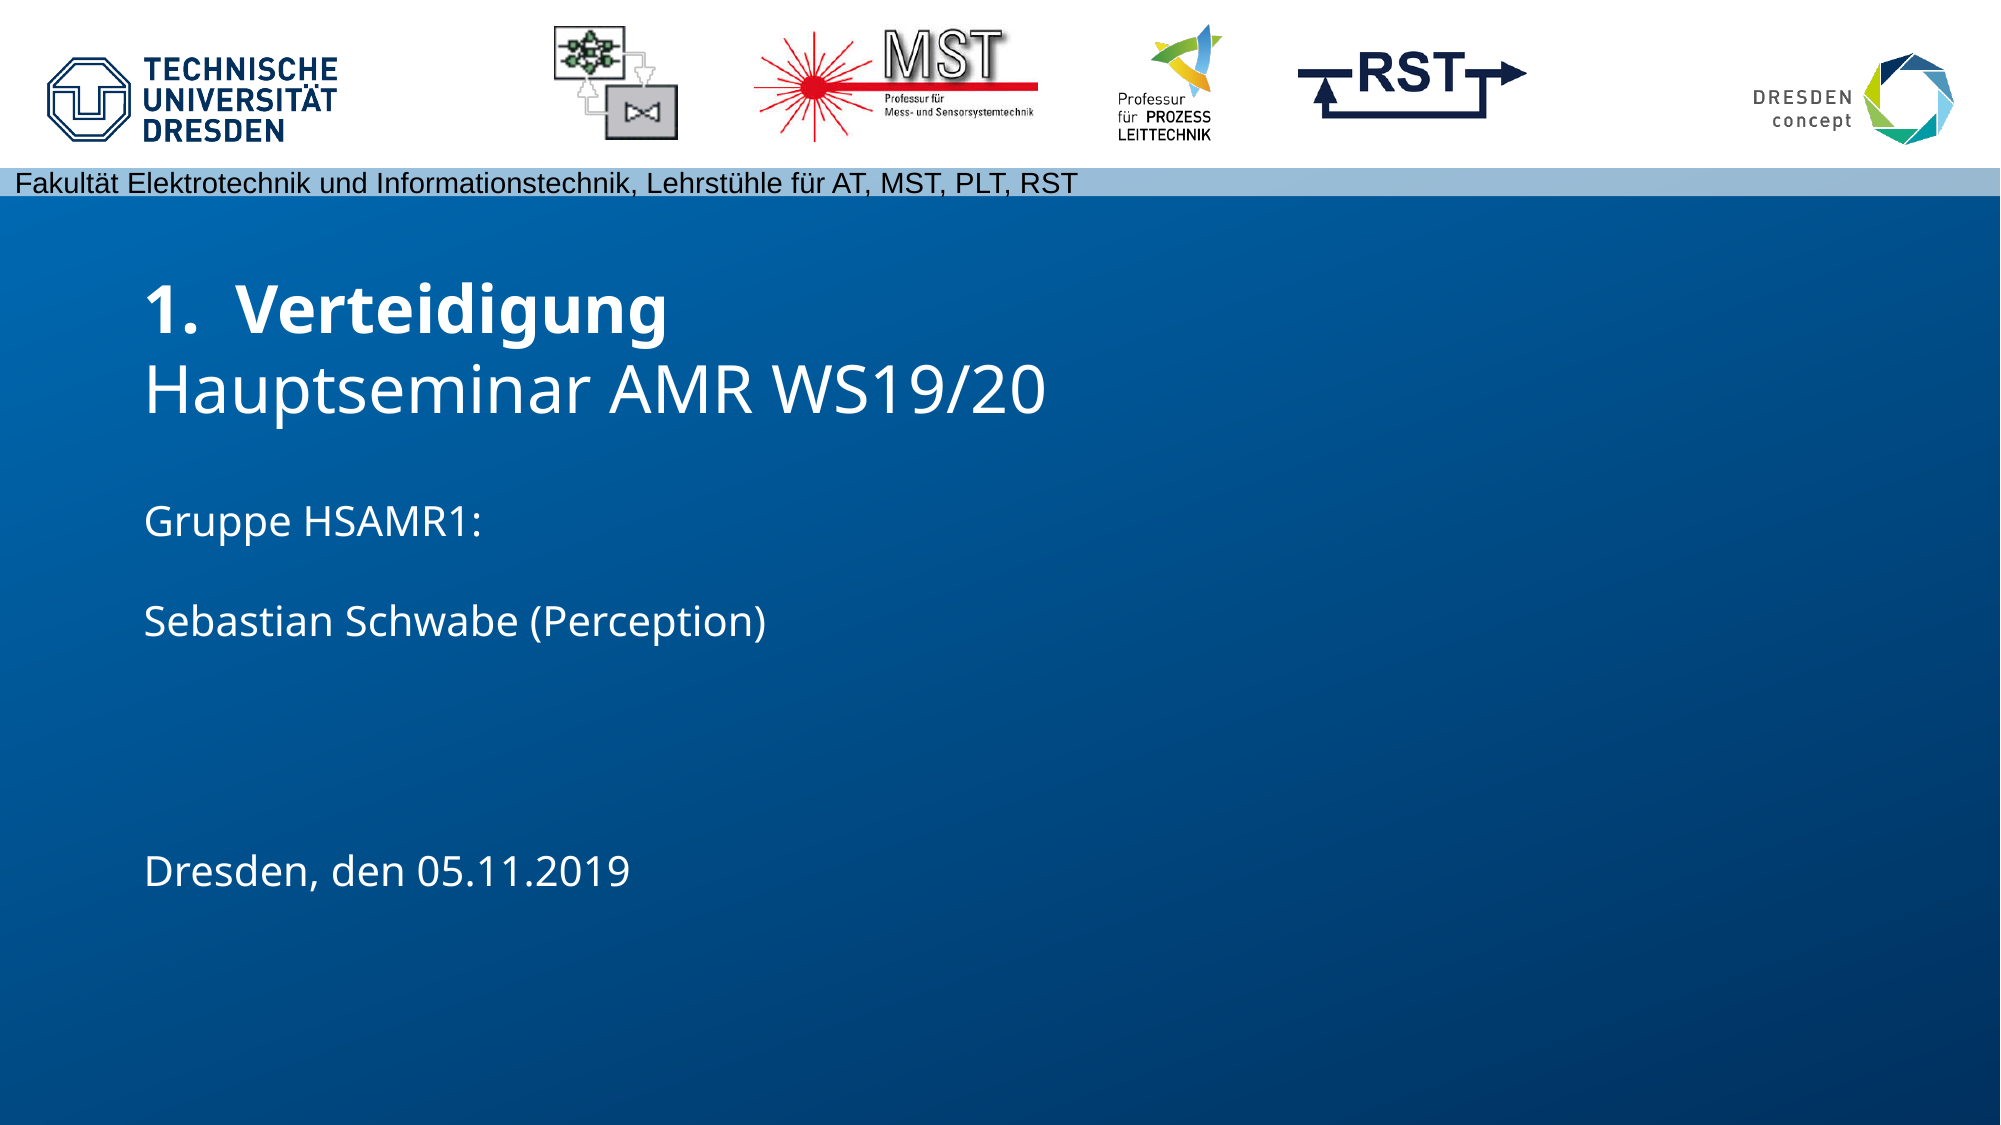

1. Verteidigung
Hauptseminar AMR WS19/20
Gruppe HSAMR1:
Sebastian Schwabe (Perception)
Dresden, den 05.11.2019